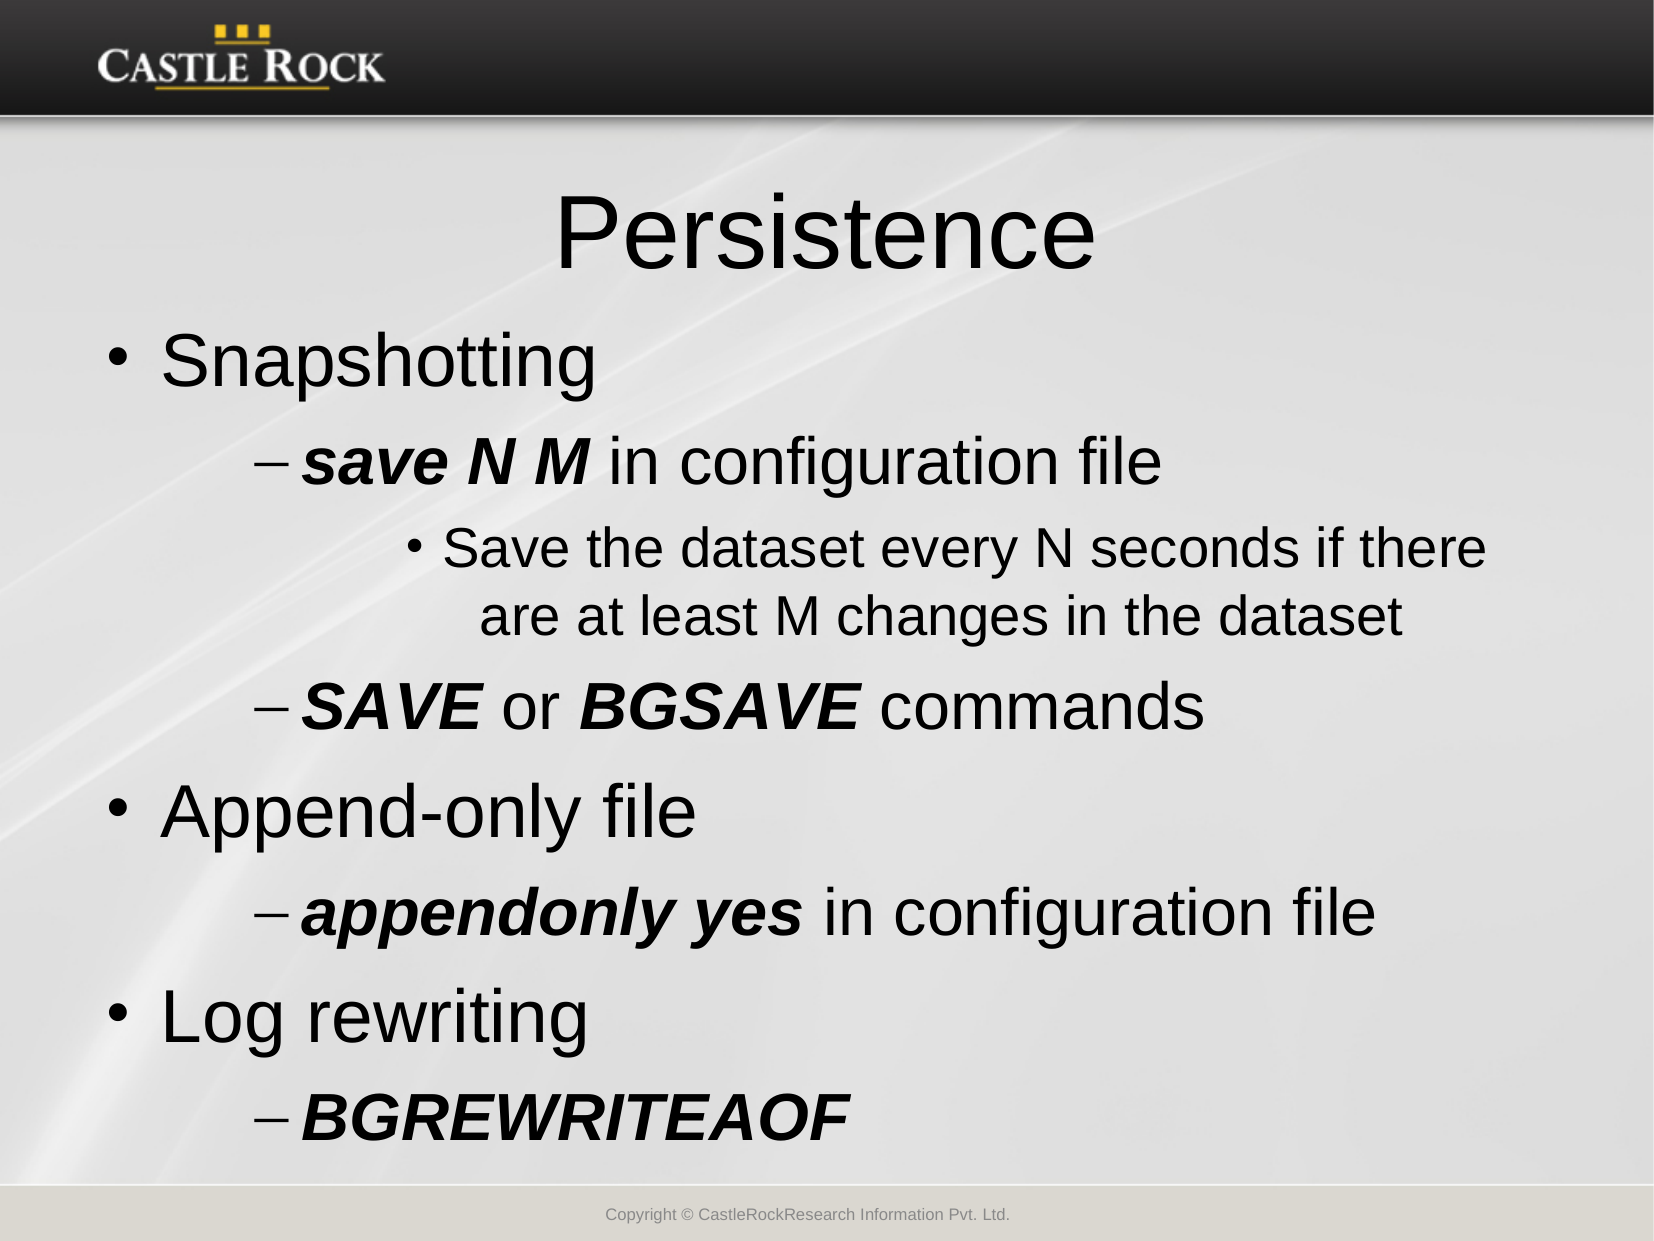

# Persistence
Snapshotting
save N M in configuration file
Save the dataset every N seconds if there are at least M changes in the dataset
SAVE or BGSAVE commands
Append-only file
appendonly yes in configuration file
Log rewriting
BGREWRITEAOF